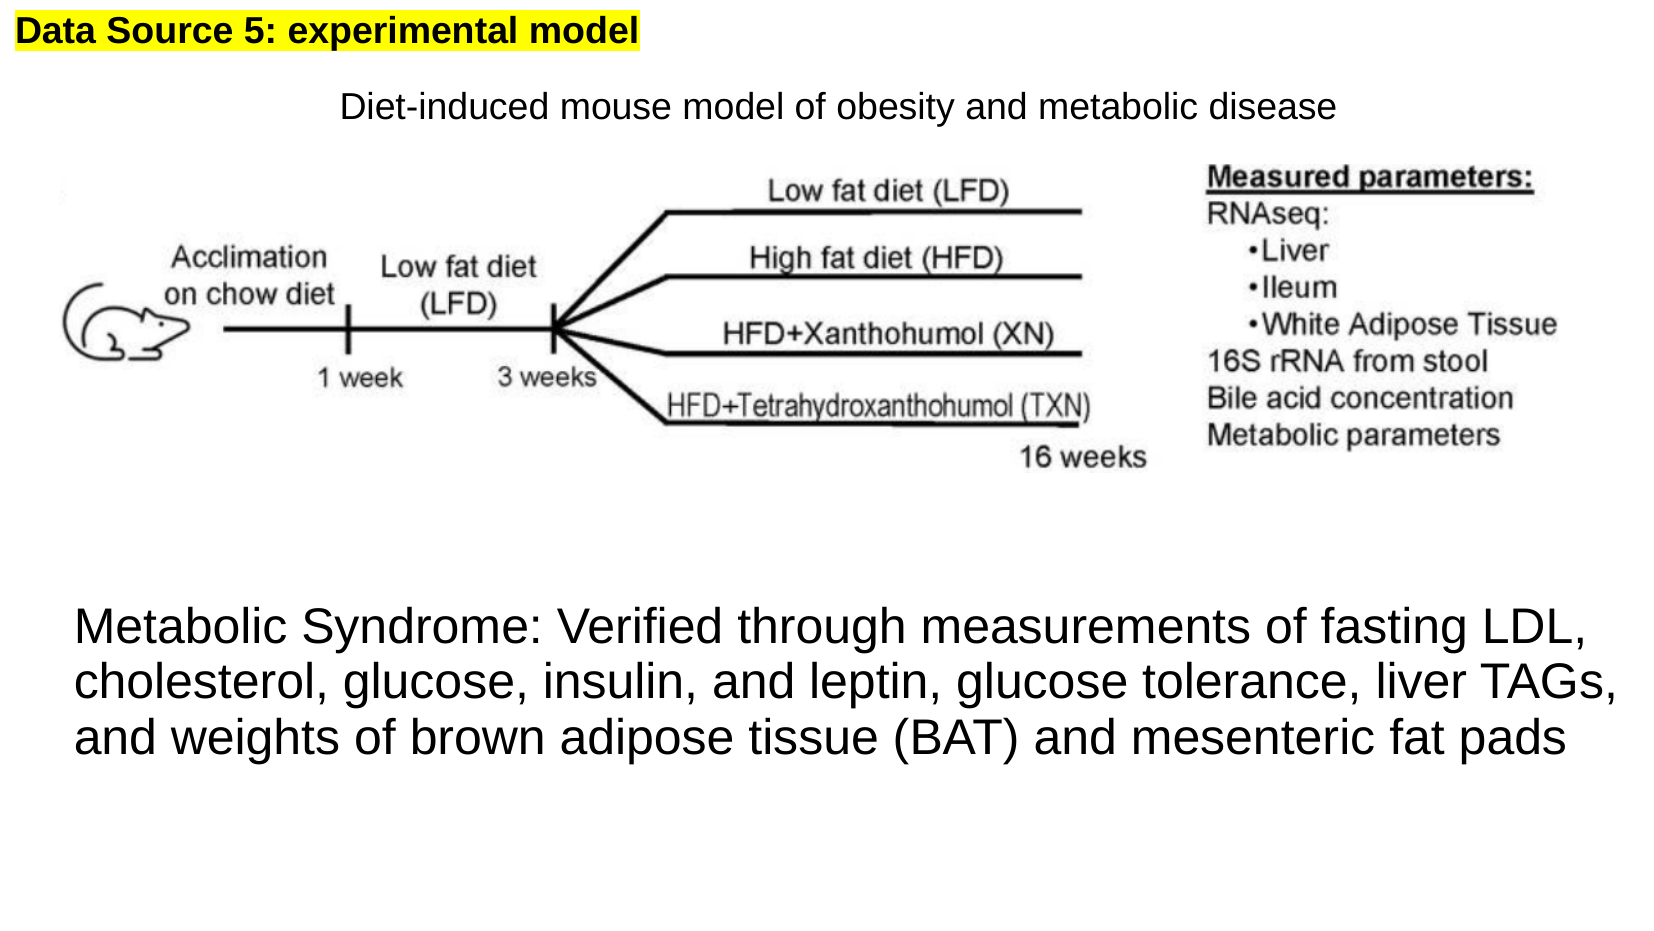

Data Source 5: experimental model
Diet-induced mouse model of obesity and metabolic disease
Metabolic Syndrome: Verified through measurements of fasting LDL, cholesterol, glucose, insulin, and leptin, glucose tolerance, liver TAGs, and weights of brown adipose tissue (BAT) and mesenteric fat pads